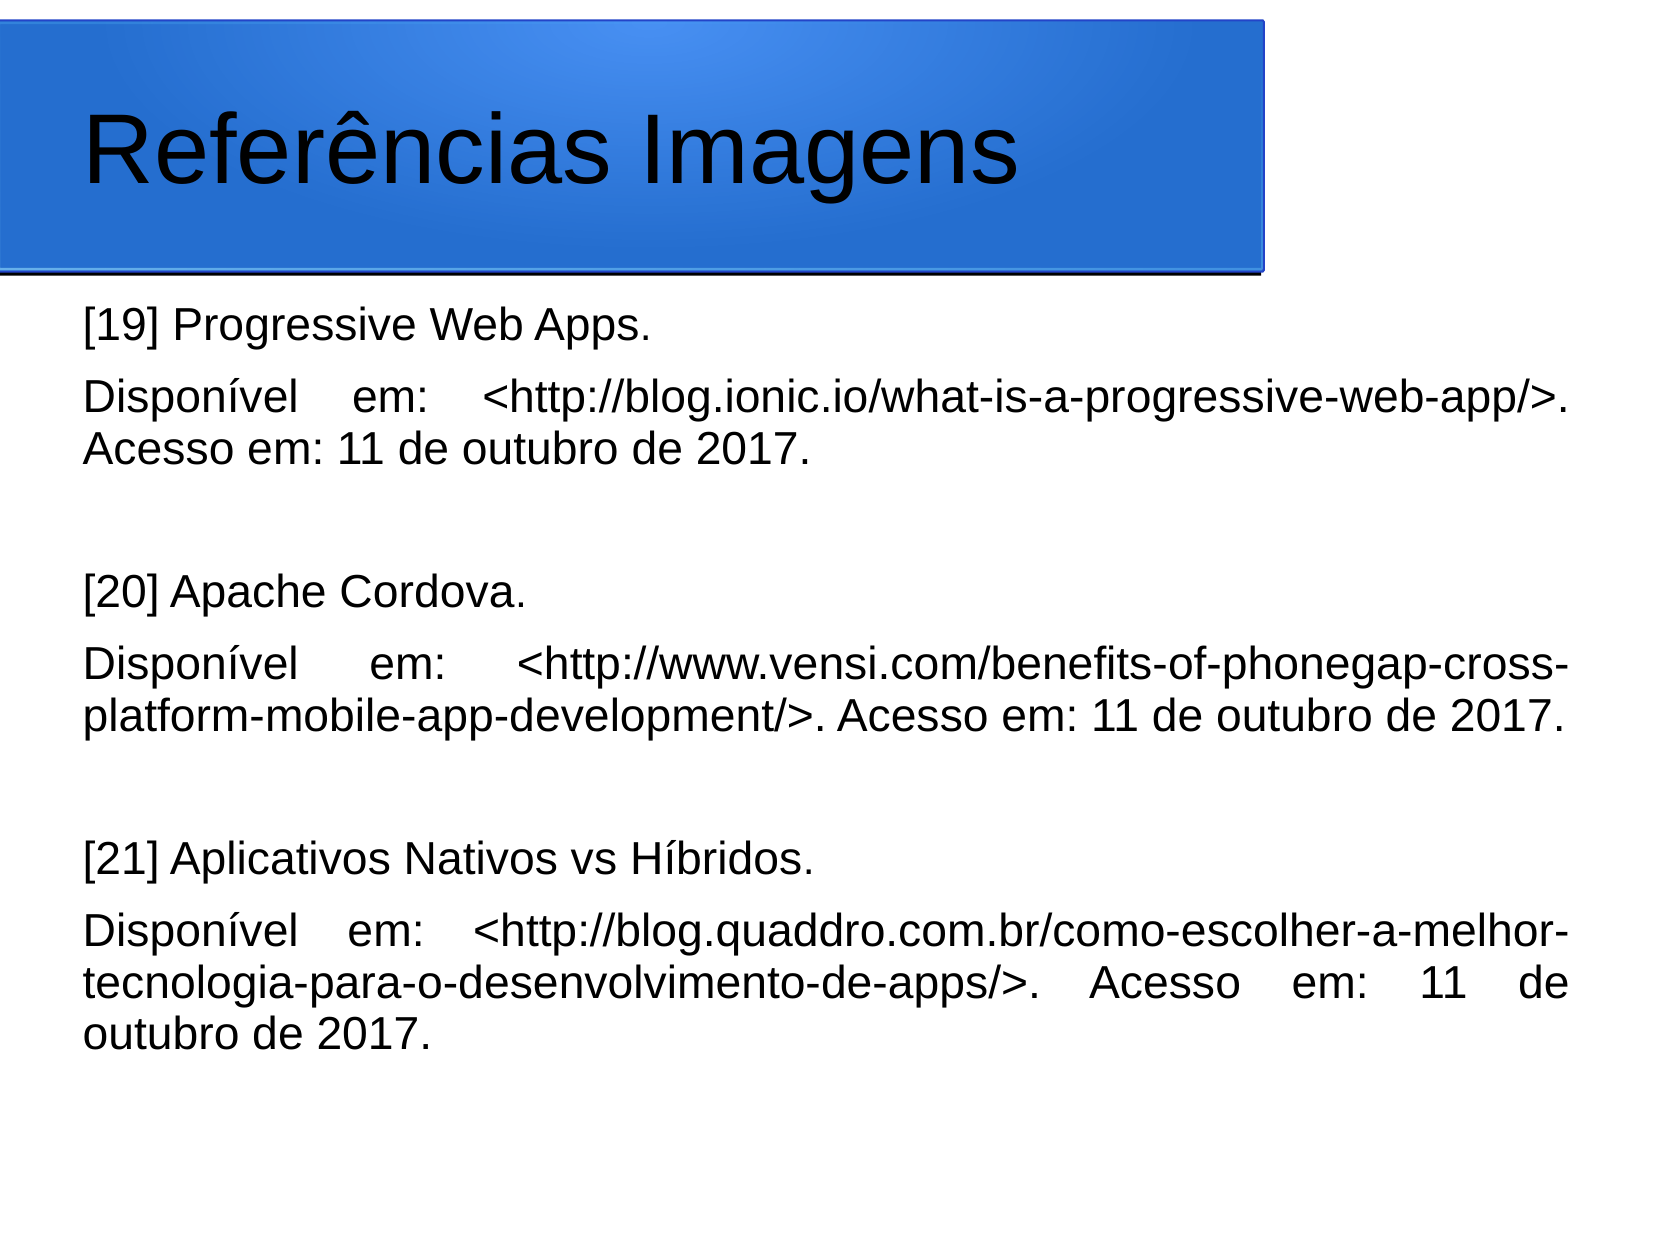

# Referências Imagens
[19] Progressive Web Apps.
Disponível em: <http://blog.ionic.io/what-is-a-progressive-web-app/>. Acesso em: 11 de outubro de 2017.
[20] Apache Cordova.
Disponível em: <http://www.vensi.com/benefits-of-phonegap-cross-platform-mobile-app-development/>. Acesso em: 11 de outubro de 2017.
[21] Aplicativos Nativos vs Híbridos.
Disponível em: <http://blog.quaddro.com.br/como-escolher-a-melhor-tecnologia-para-o-desenvolvimento-de-apps/>. Acesso em: 11 de outubro de 2017.